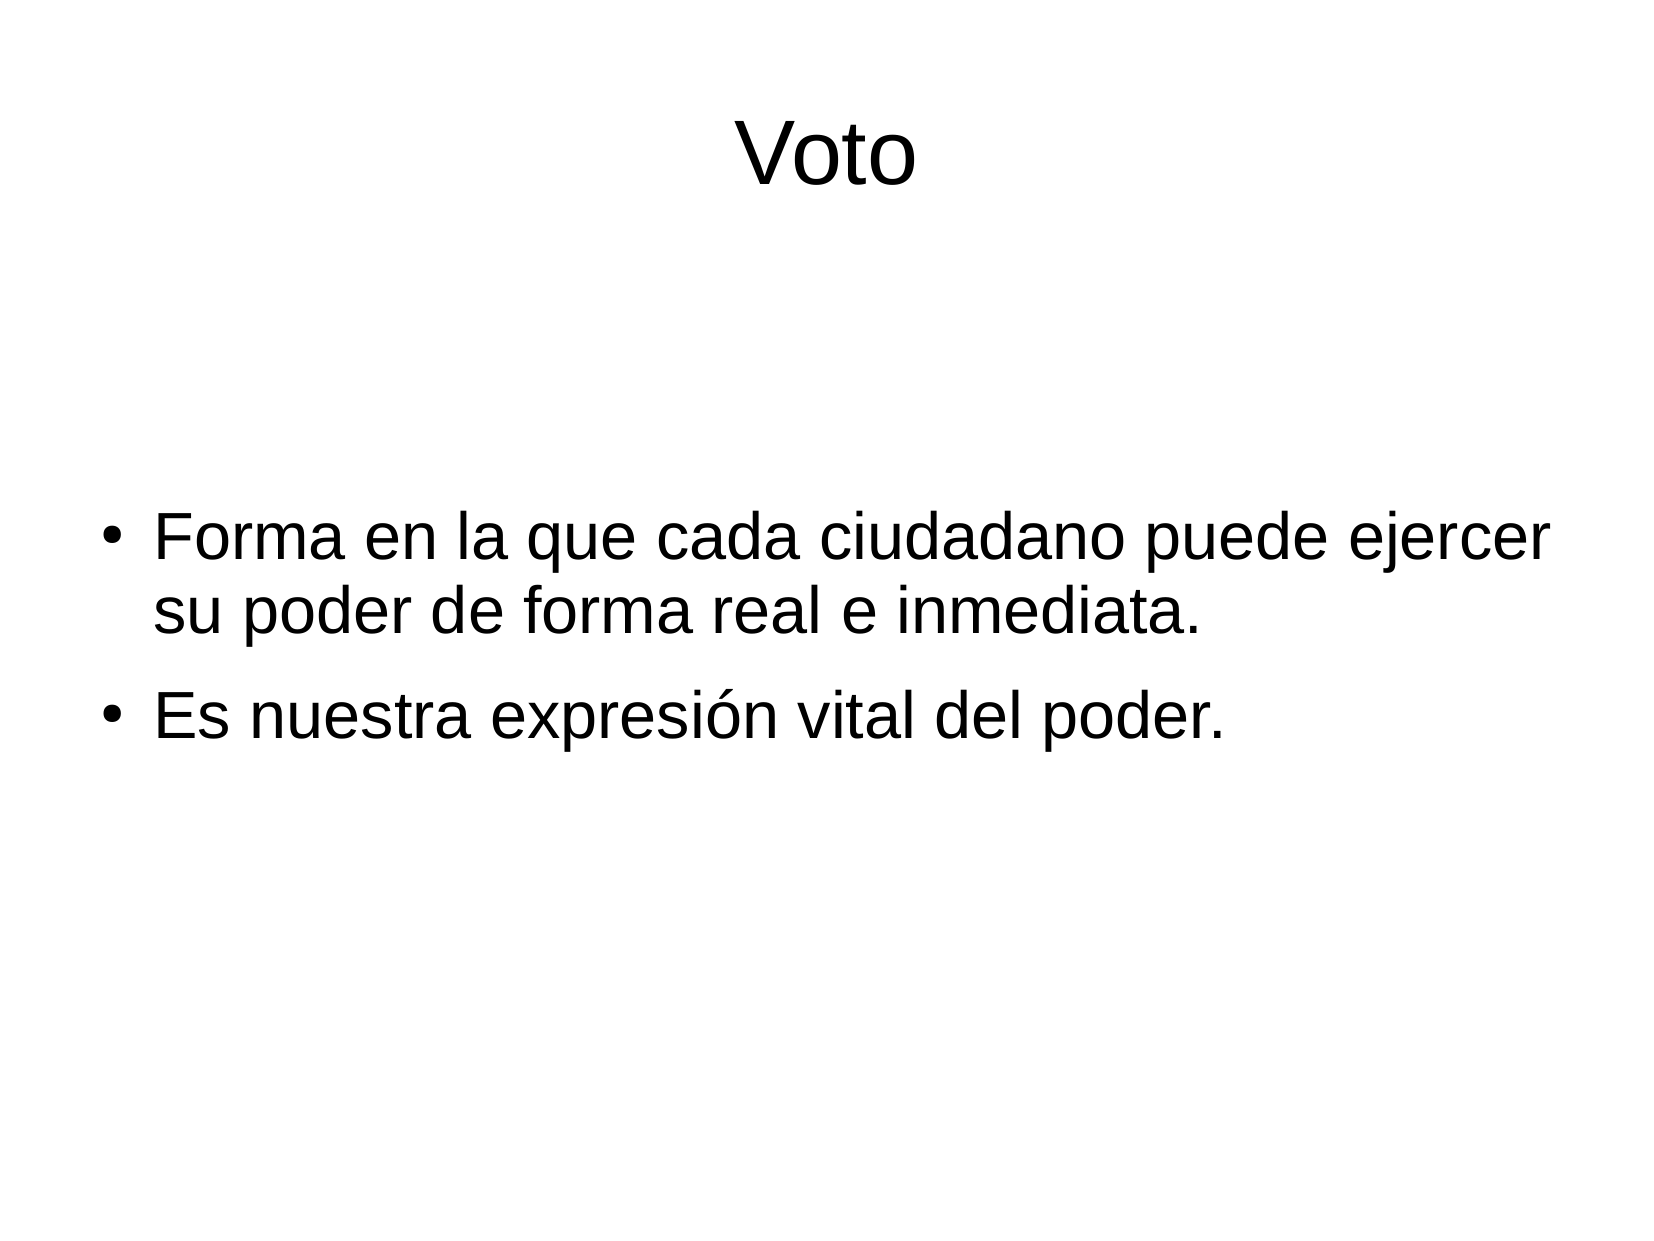

# Voto
Forma en la que cada ciudadano puede ejercer su poder de forma real e inmediata.
Es nuestra expresión vital del poder.